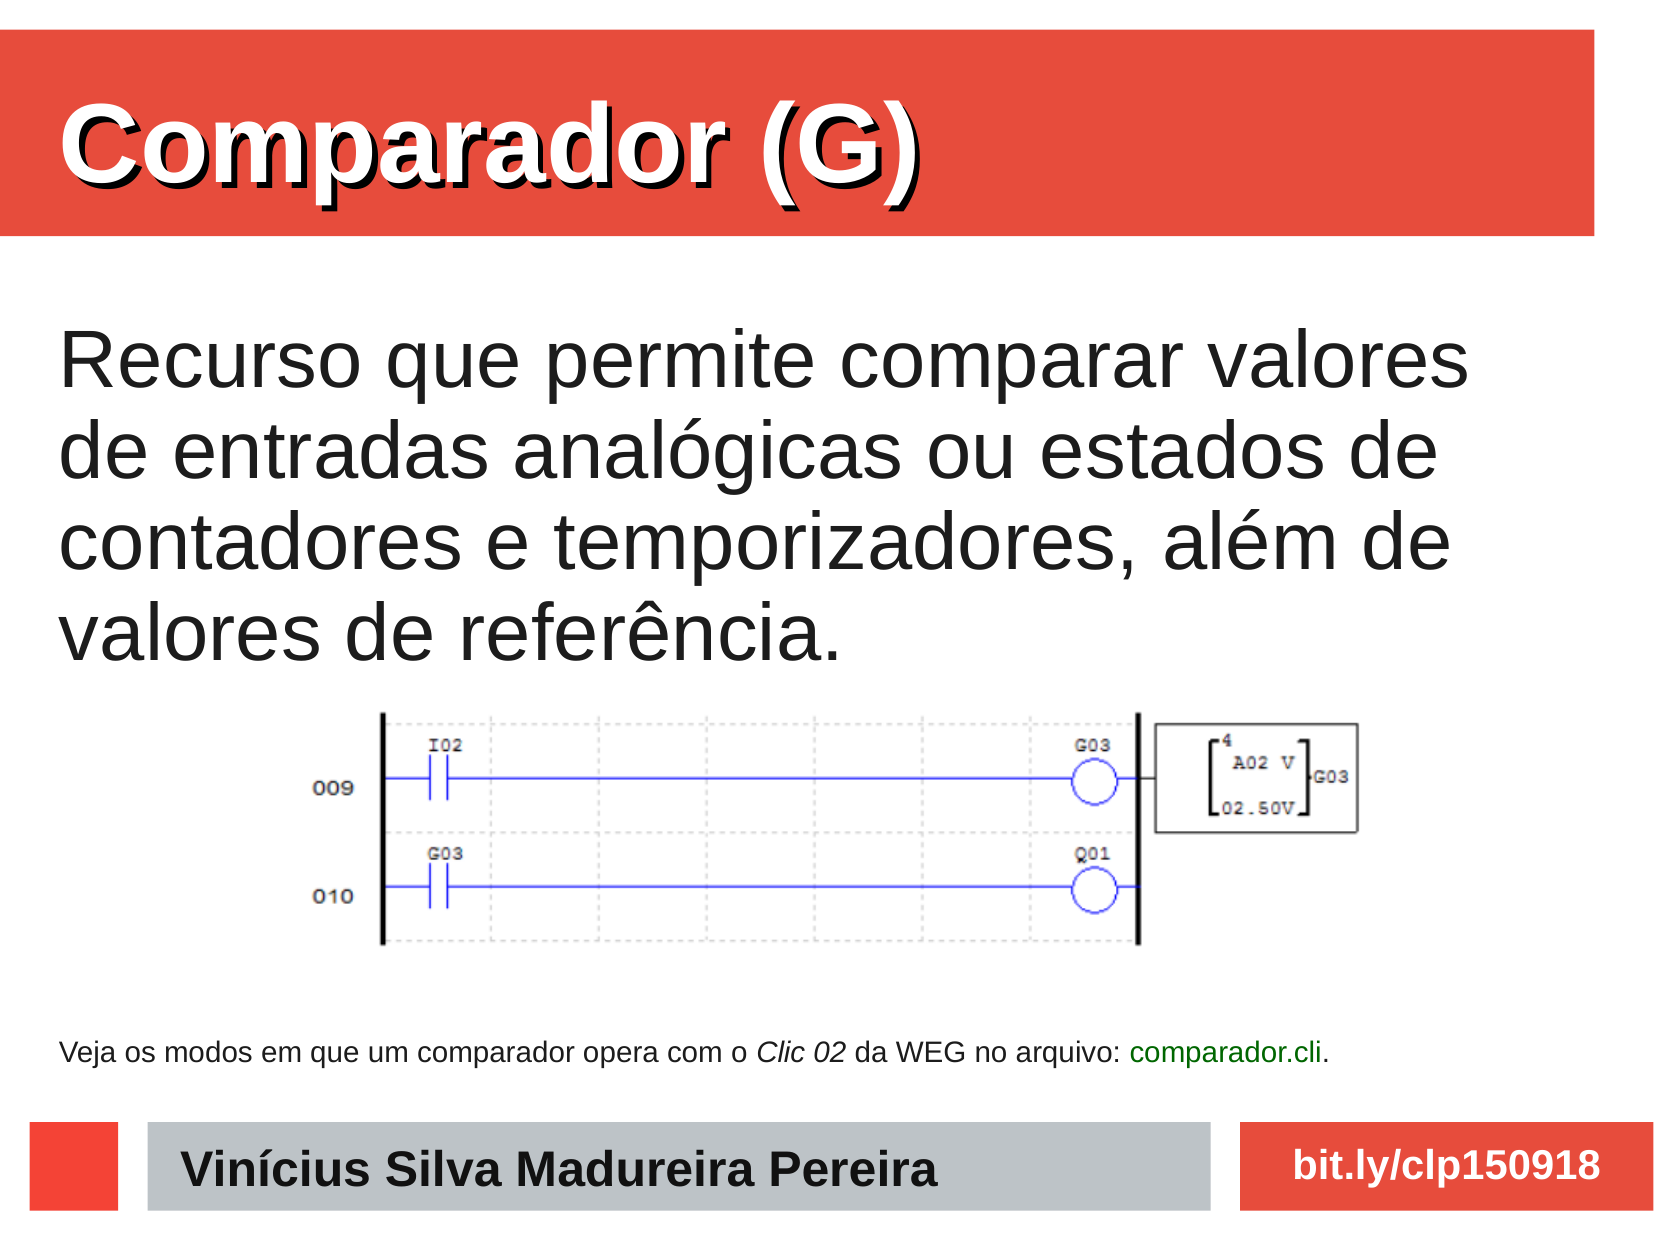

# Comparador (G)
Recurso que permite comparar valores de entradas analógicas ou estados de contadores e temporizadores, além de valores de referência.
Veja os modos em que um comparador opera com o Clic 02 da WEG no arquivo: comparador.cli.
Vinícius Silva Madureira Pereira
bit.ly/clp150918